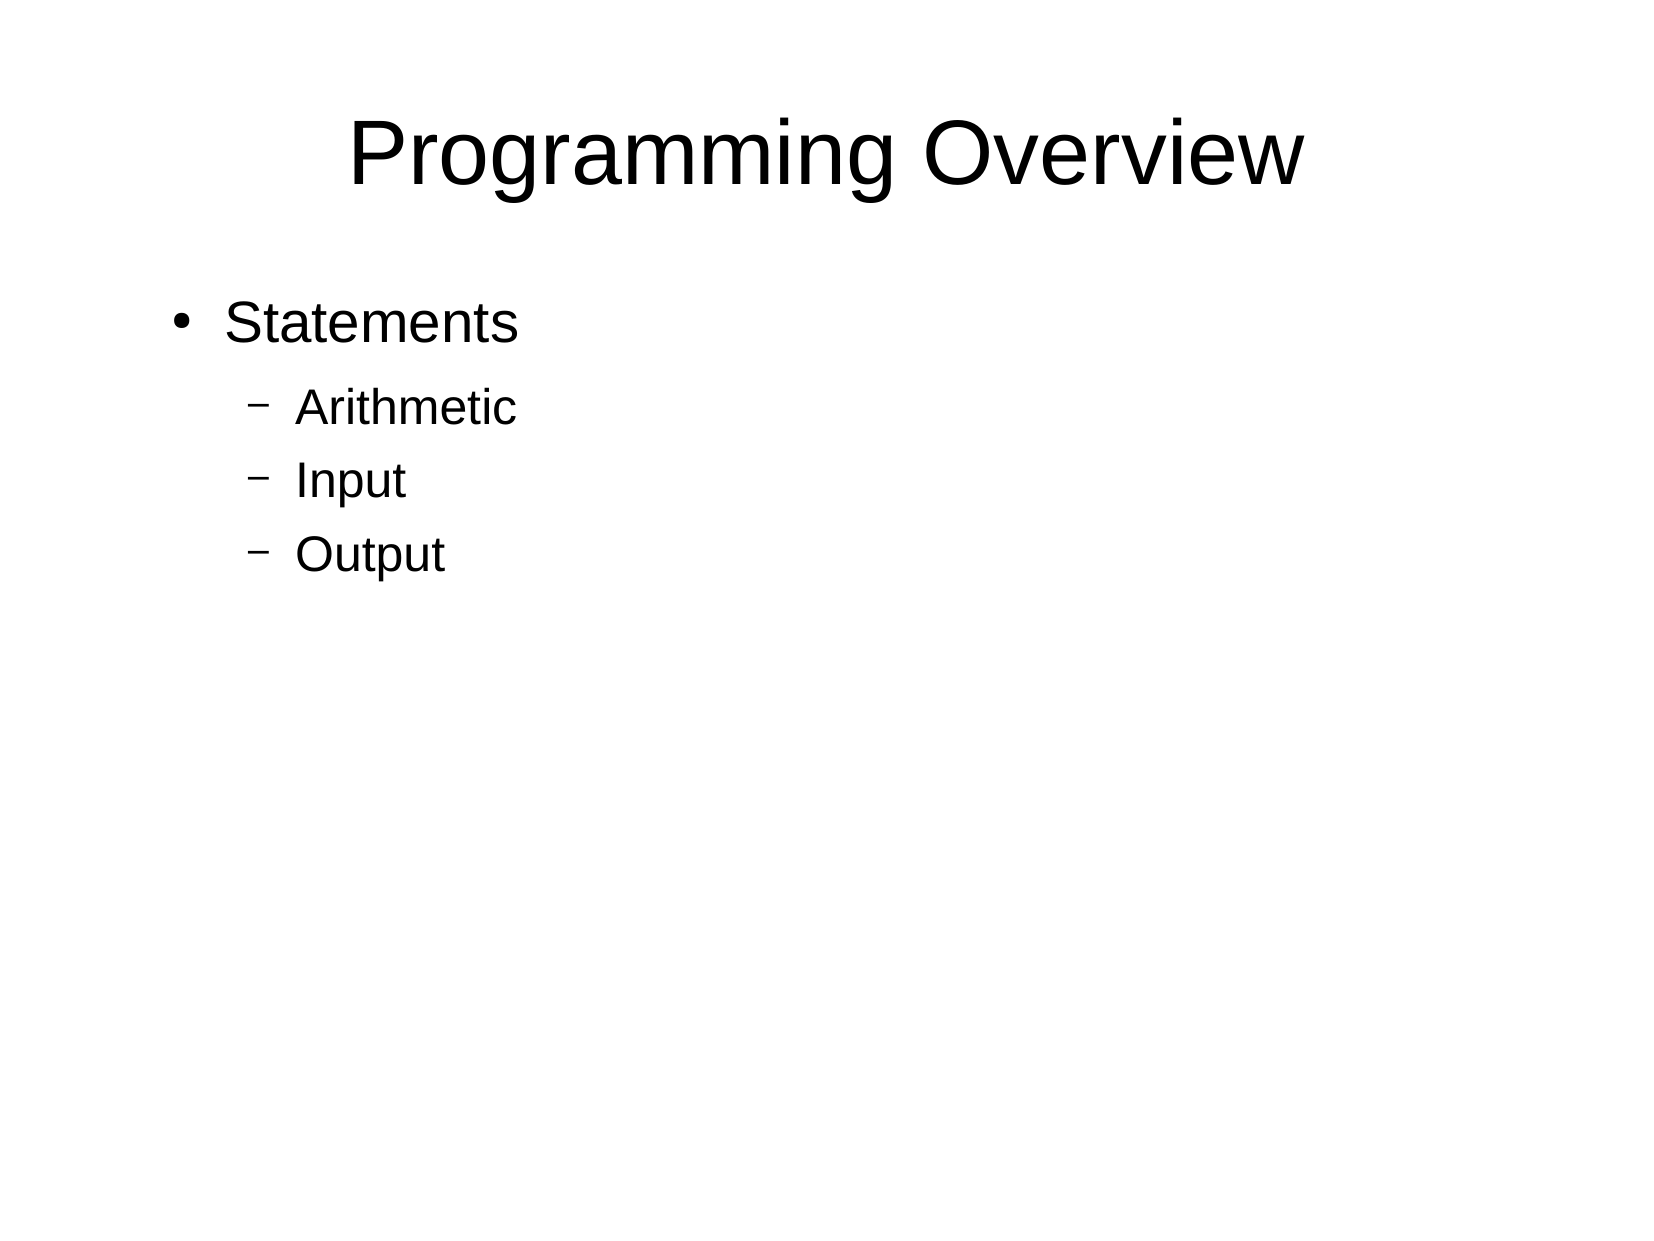

# Programming Overview
Statements
Arithmetic
Input
Output